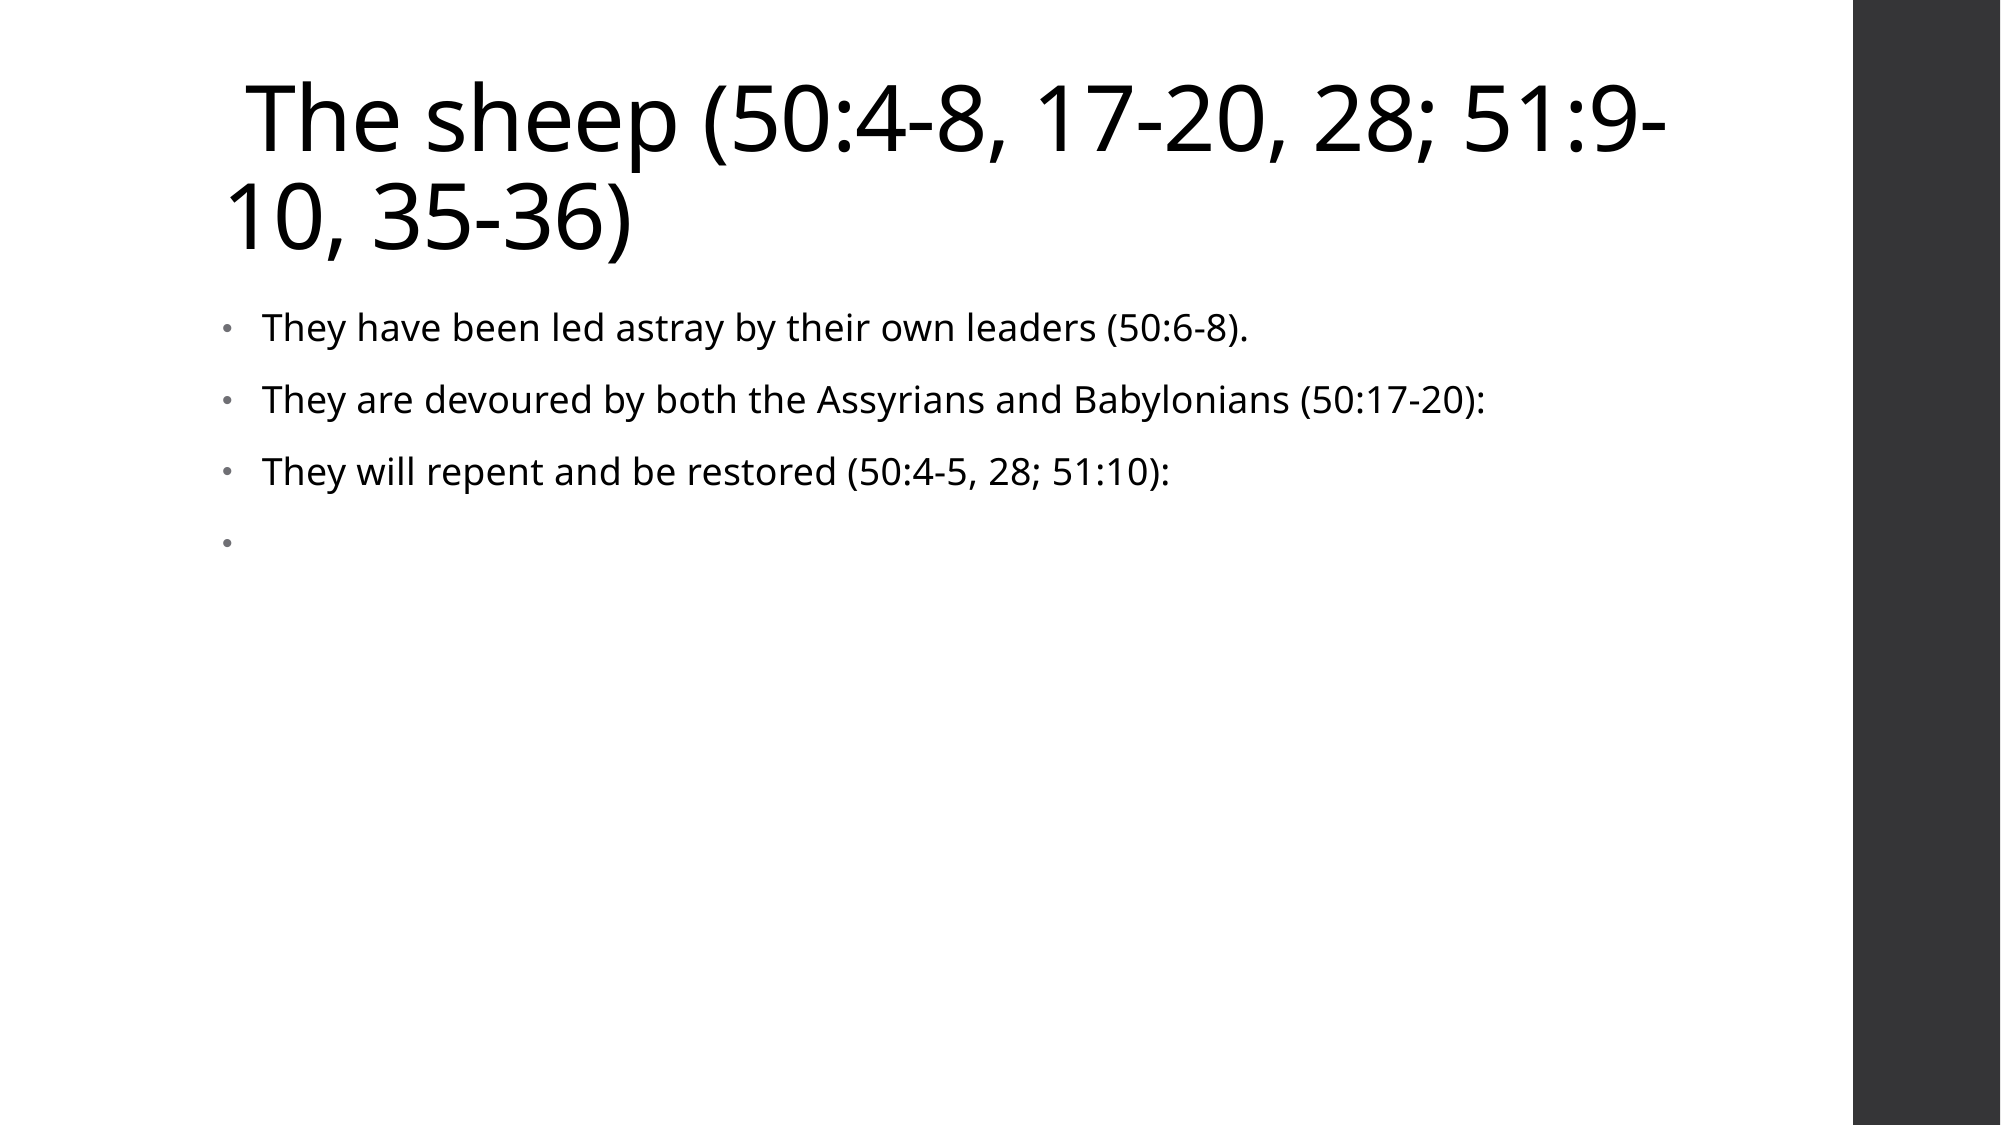

# The sheep (50:4-8, 17-20, 28; 51:9-10, 35-36)
 They have been led astray by their own leaders (50:6-8).
 They are devoured by both the Assyrians and Babylonians (50:17-20):
 They will repent and be restored (50:4-5, 28; 51:10):